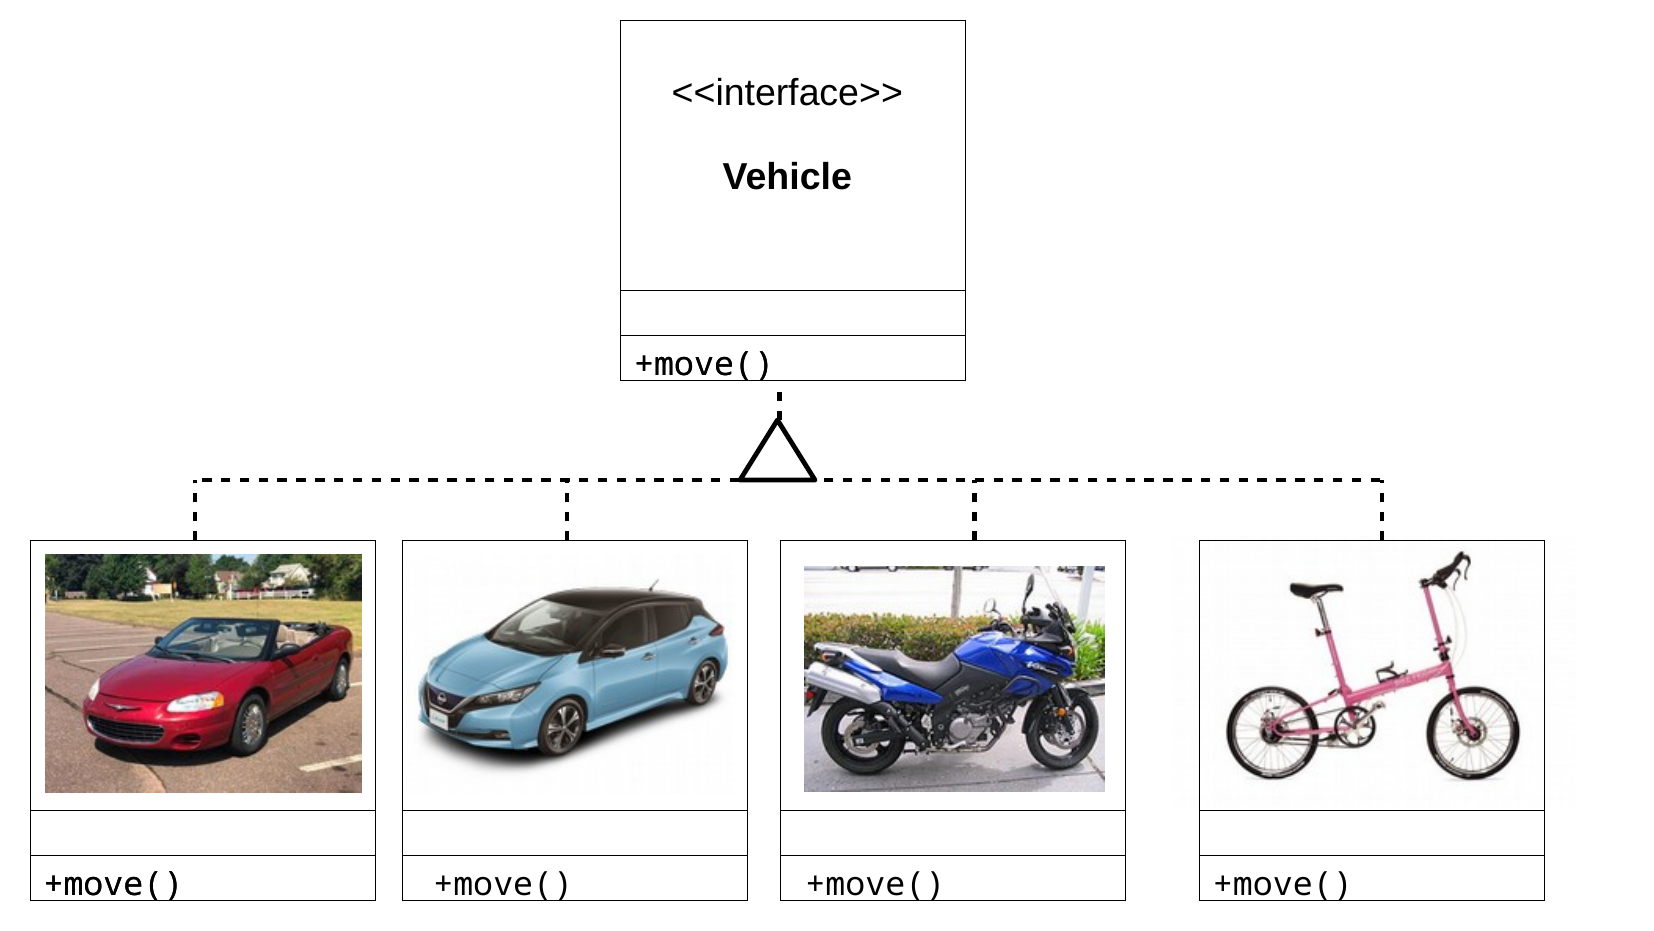

<<interface>>
Vehicle
+move()
+move()
+move()
+move()
+move()
+move()
+move()